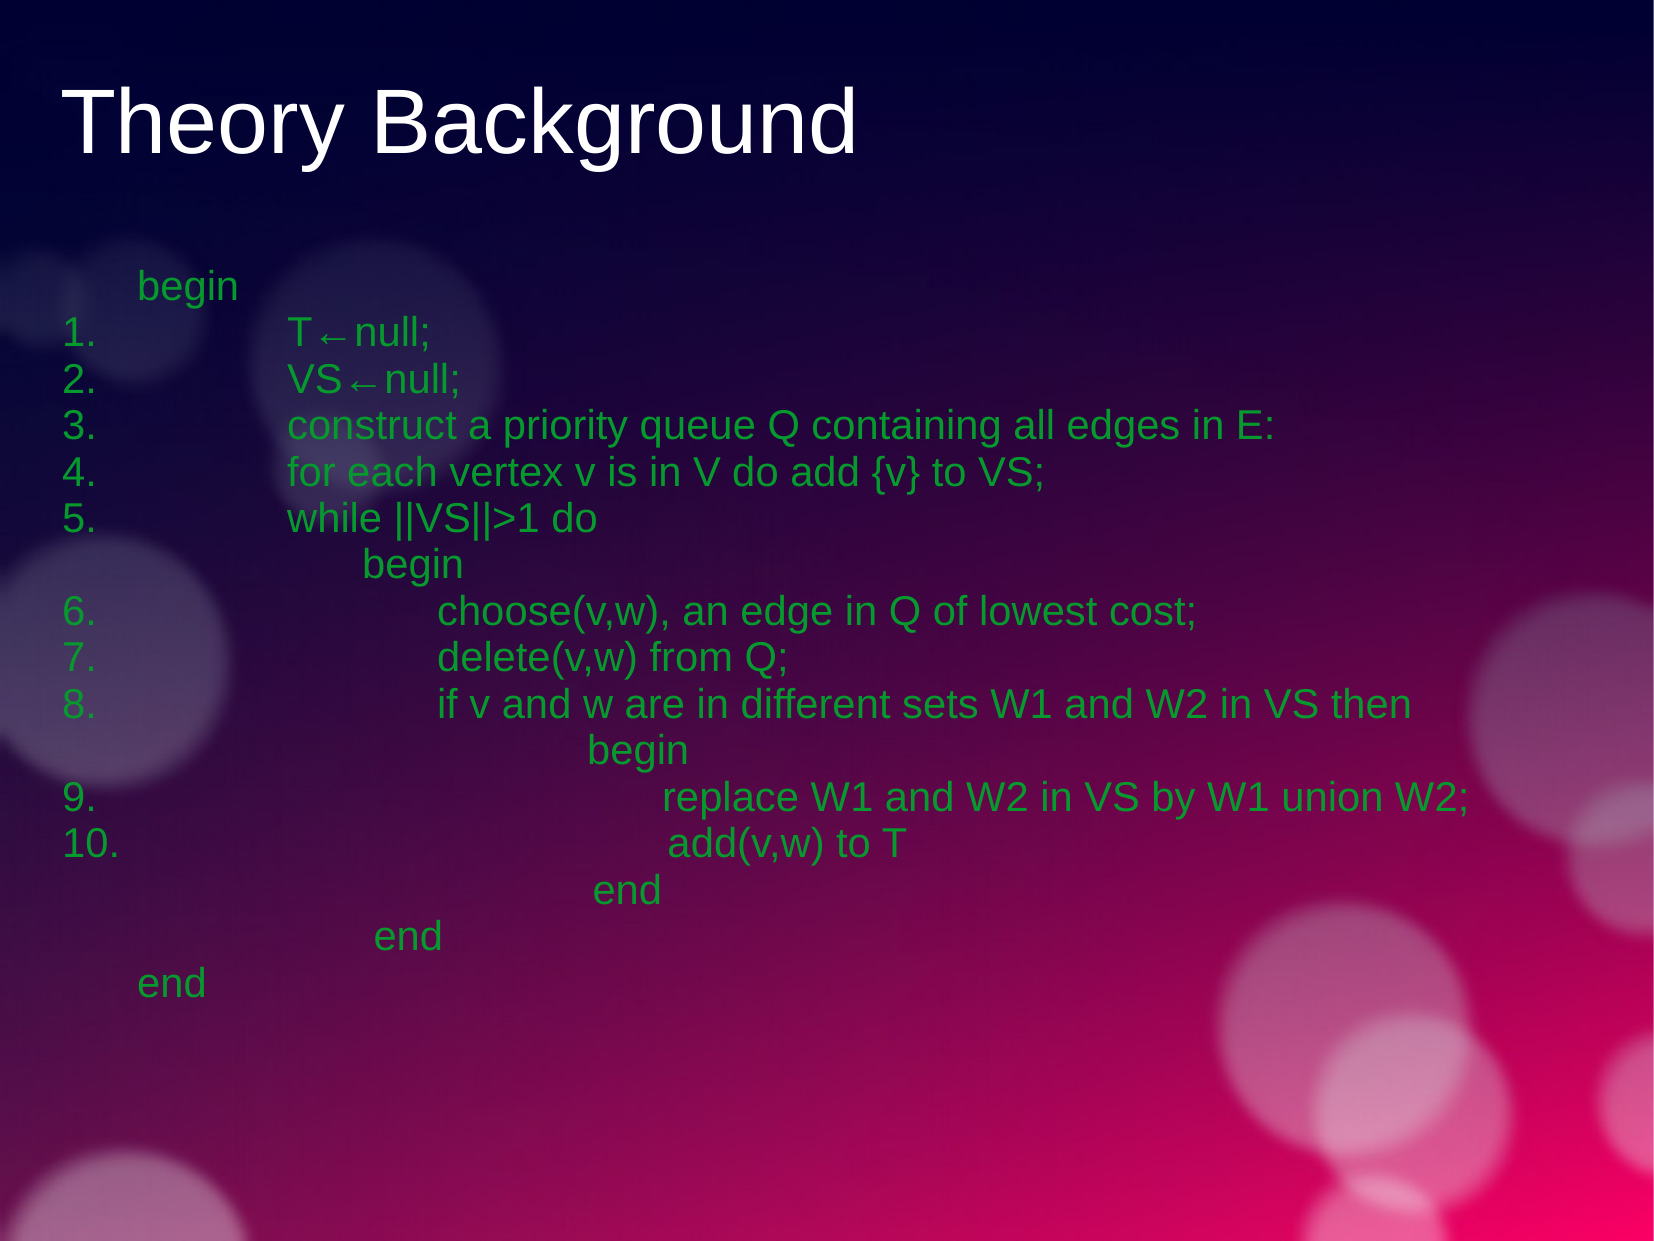

# Theory Background
	begin
1.			T←null;
2.			VS←null;
3.			construct a priority queue Q containing all edges in E:
4.			for each vertex v is in V do add {v} to VS;
5.			while ||VS||>1 do
				begin
6.					choose(v,w), an edge in Q of lowest cost;
7.					delete(v,w) from Q;
8.					if v and w are in different sets W1 and W2 in VS then
							begin
9.								replace W1 and W2 in VS by W1 union W2;
10.							 add(v,w) to T
						 end
				 end
	end